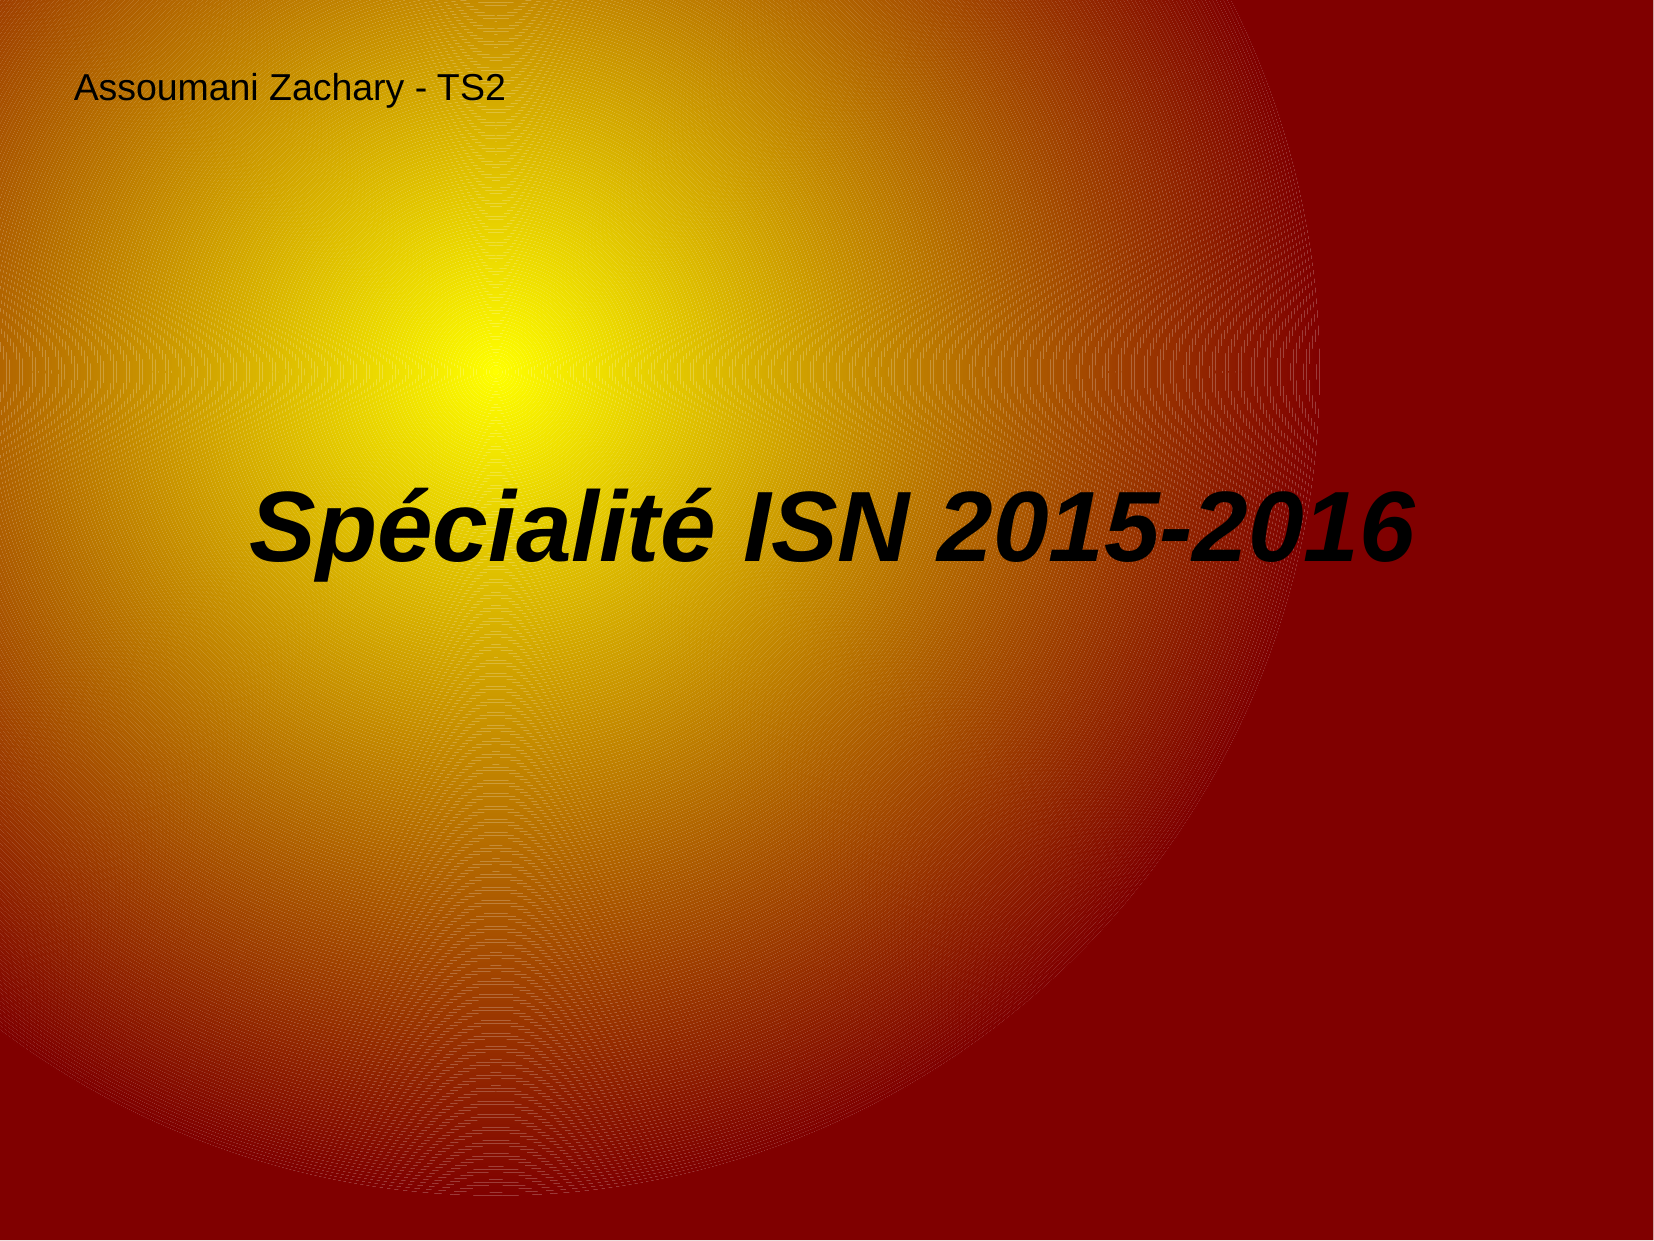

Assoumani Zachary - TS2
# Spécialité ISN 2015-2016